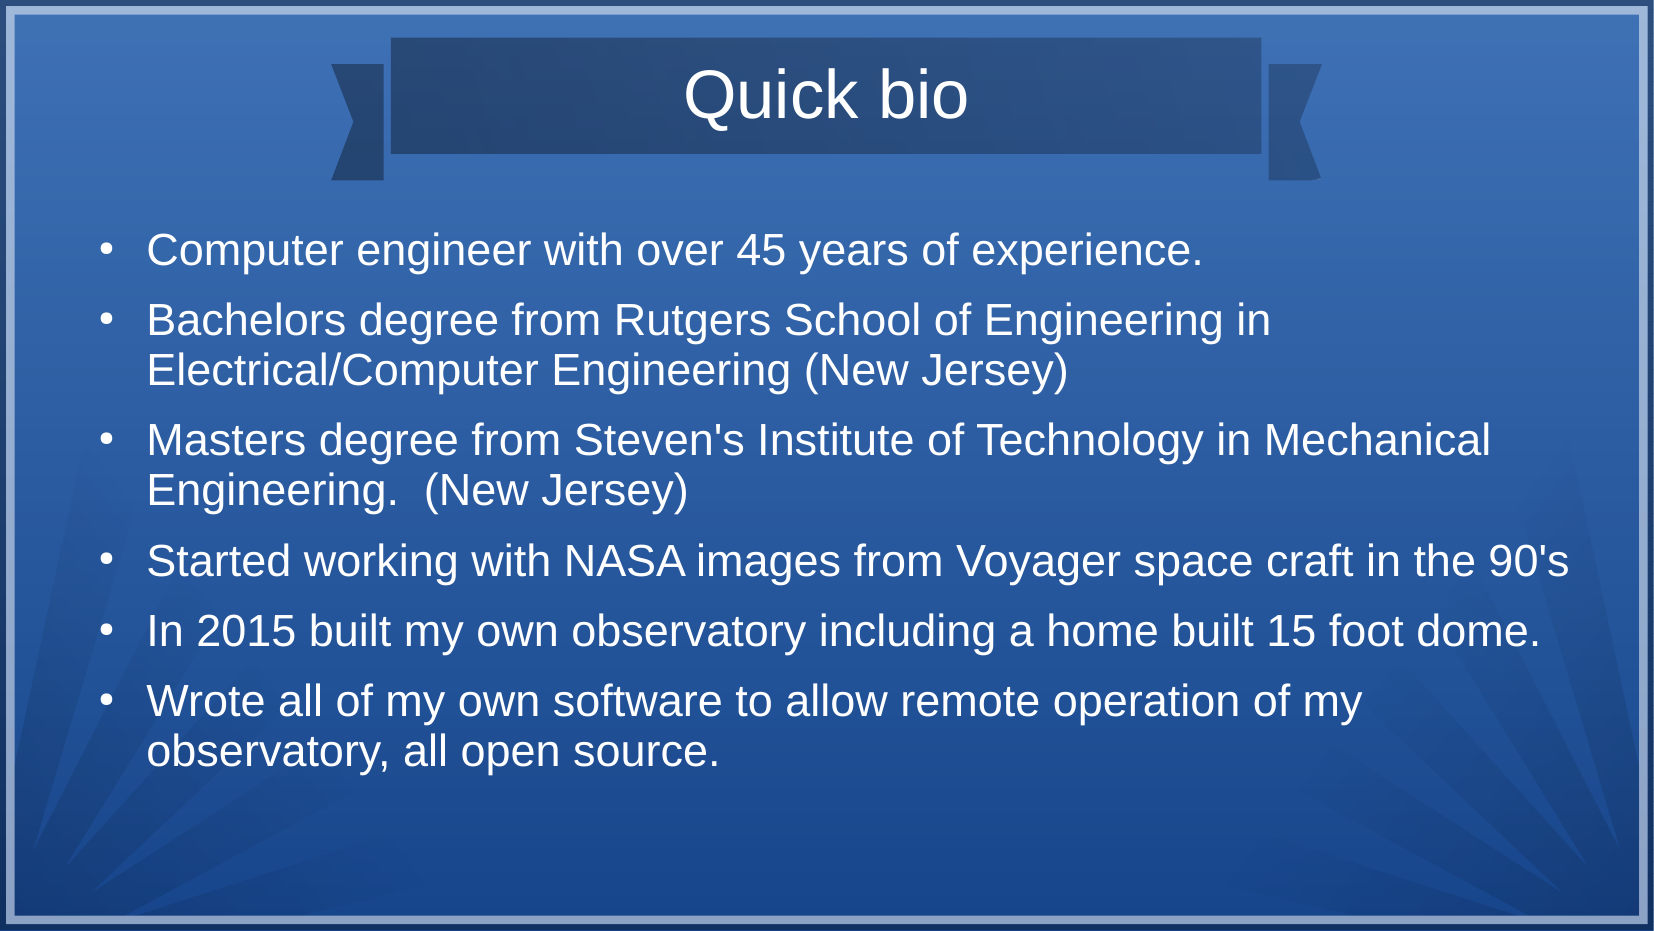

# Quick bio
Computer engineer with over 45 years of experience.
Bachelors degree from Rutgers School of Engineering in Electrical/Computer Engineering (New Jersey)
Masters degree from Steven's Institute of Technology in Mechanical Engineering. (New Jersey)
Started working with NASA images from Voyager space craft in the 90's
In 2015 built my own observatory including a home built 15 foot dome.
Wrote all of my own software to allow remote operation of my observatory, all open source.